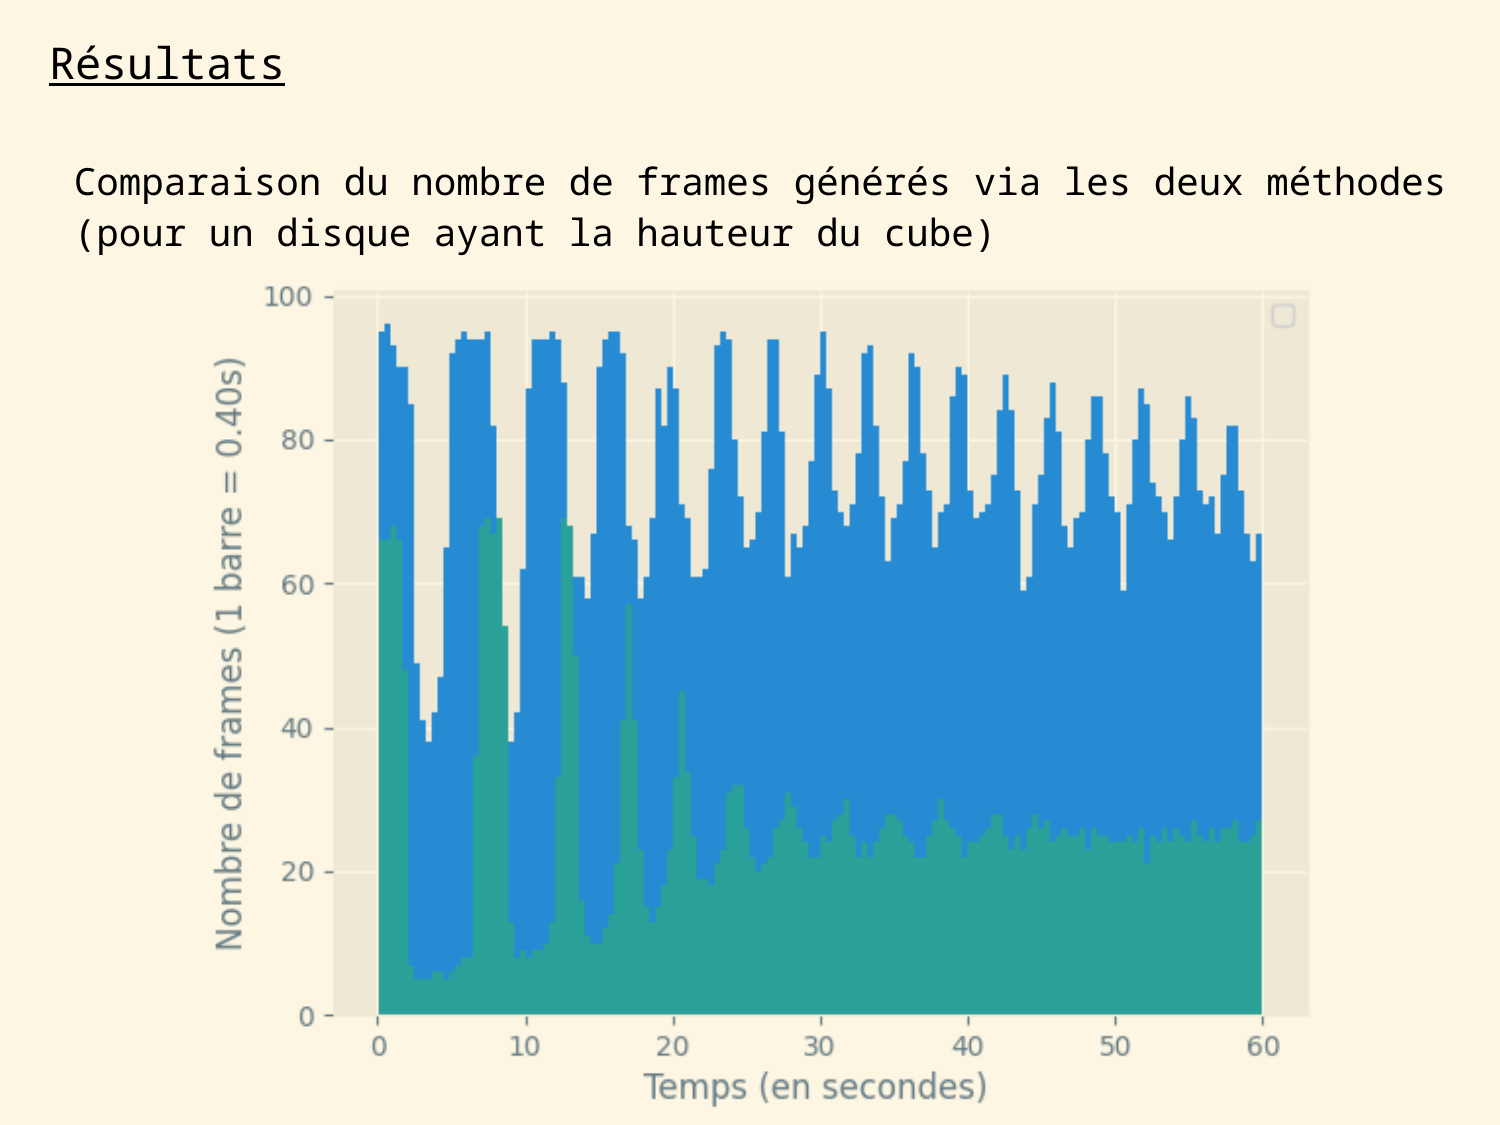

# Résultats
Comparaison du nombre de frames générés via les deux méthodes (pour un disque ayant la hauteur du cube)